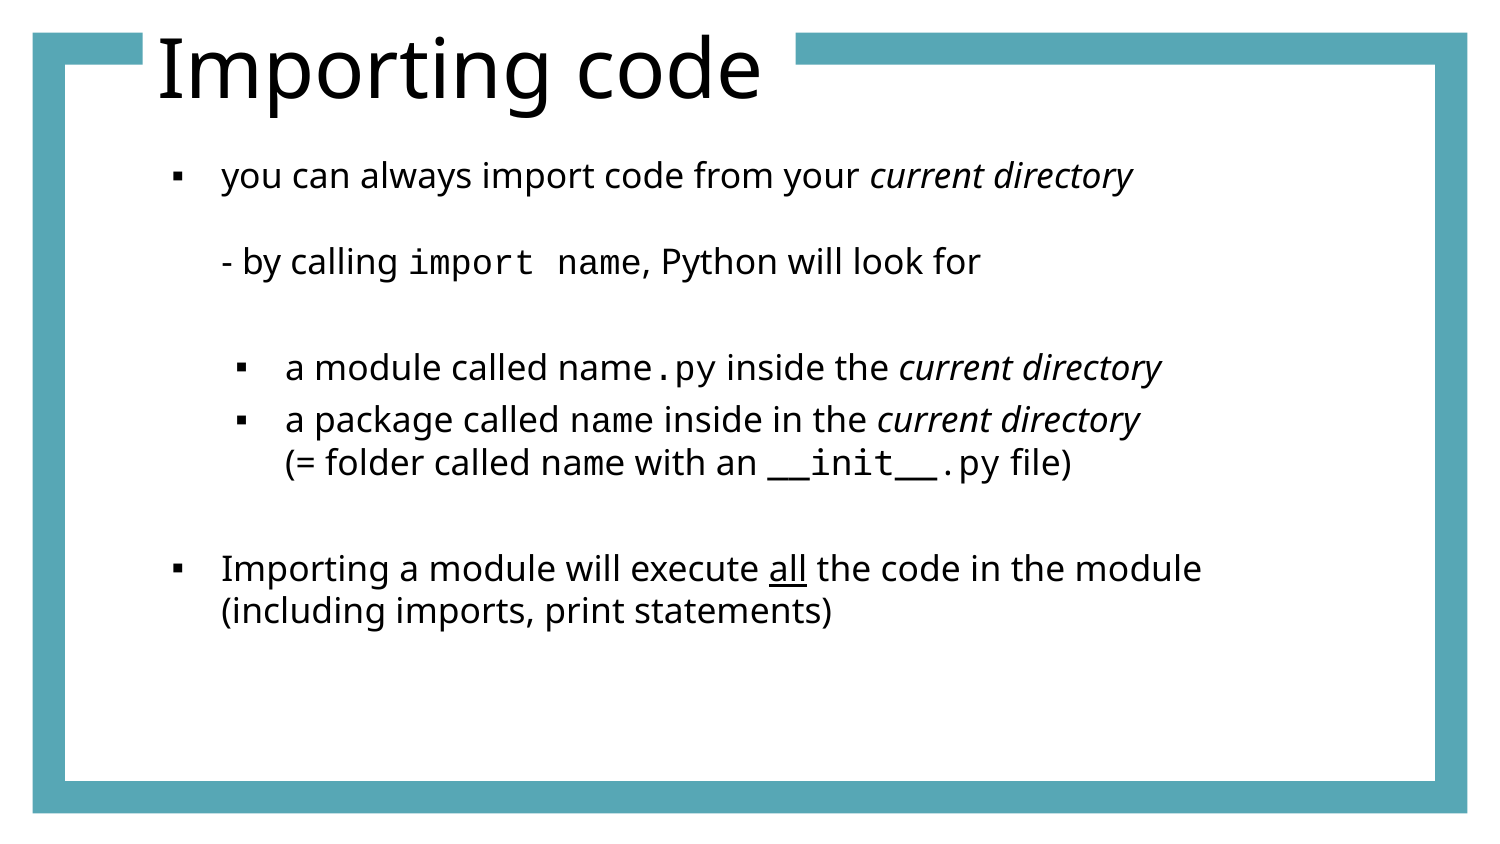

# Importing code
you can always import code from your current directory
- by calling import name, Python will look for
a module called name.py inside the current directory
a package called name inside in the current directory
(= folder called name with an __init__.py file)
Importing a module will execute all the code in the module (including imports, print statements)